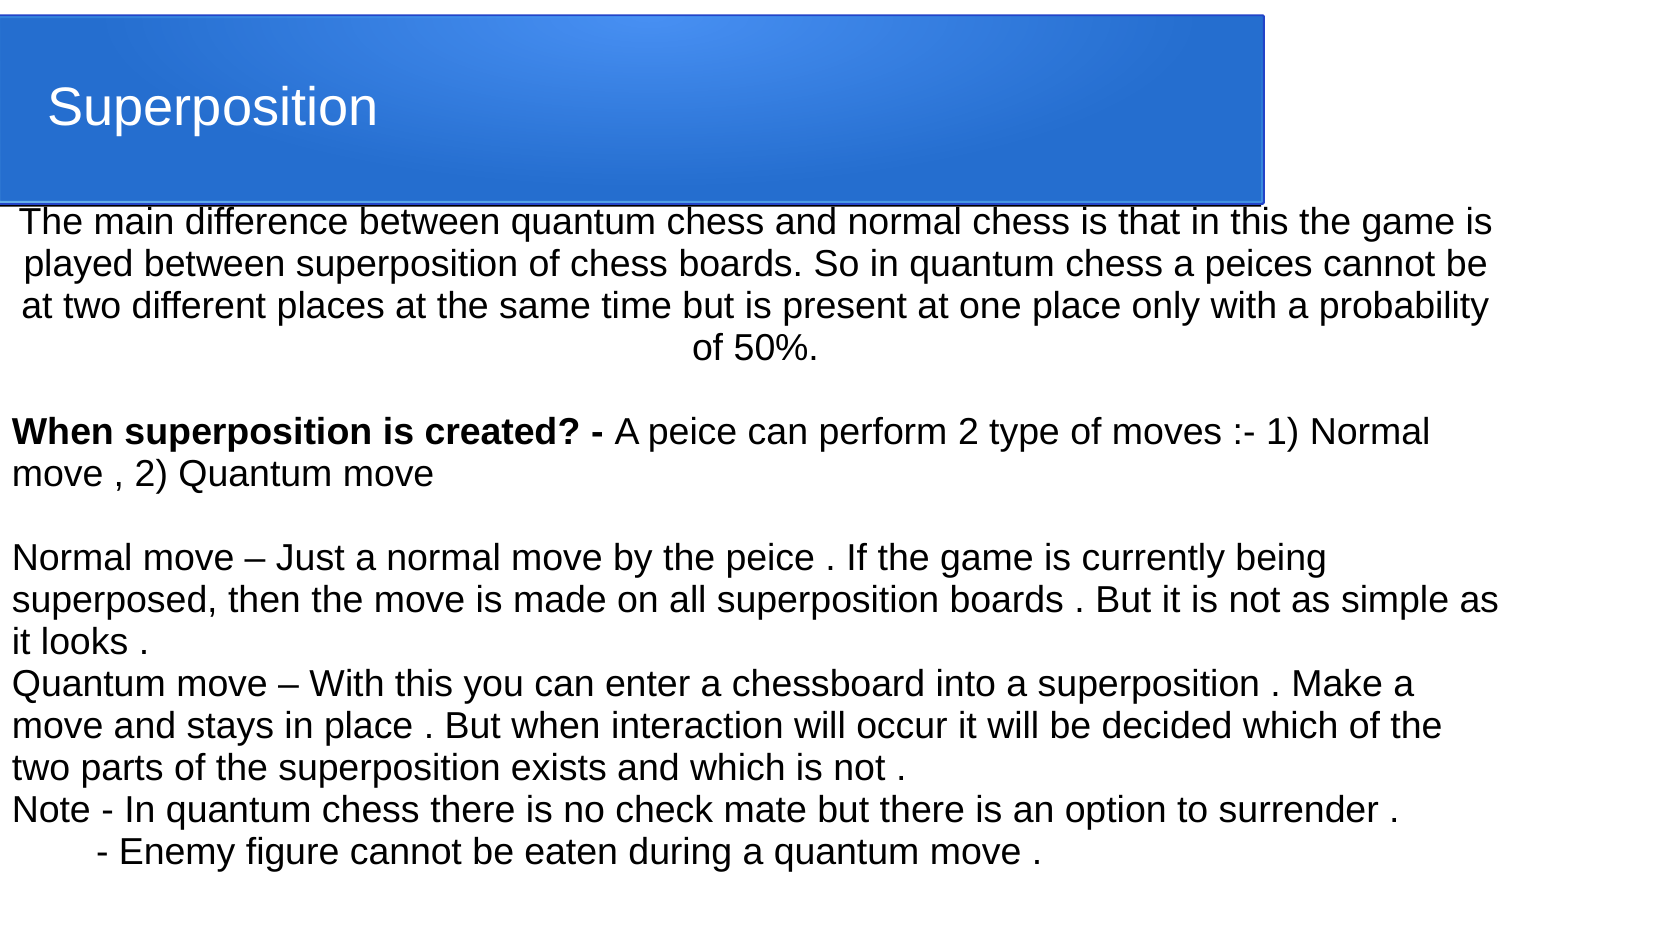

# Superposition
The main difference between quantum chess and normal chess is that in this the game is played between superposition of chess boards. So in quantum chess a peices cannot be at two different places at the same time but is present at one place only with a probability of 50%.
When superposition is created? - A peice can perform 2 type of moves :- 1) Normal move , 2) Quantum move
Normal move – Just a normal move by the peice . If the game is currently being superposed, then the move is made on all superposition boards . But it is not as simple as it looks .
Quantum move – With this you can enter a chessboard into a superposition . Make a move and stays in place . But when interaction will occur it will be decided which of the two parts of the superposition exists and which is not .
Note - In quantum chess there is no check mate but there is an option to surrender .
	 - Enemy figure cannot be eaten during a quantum move .